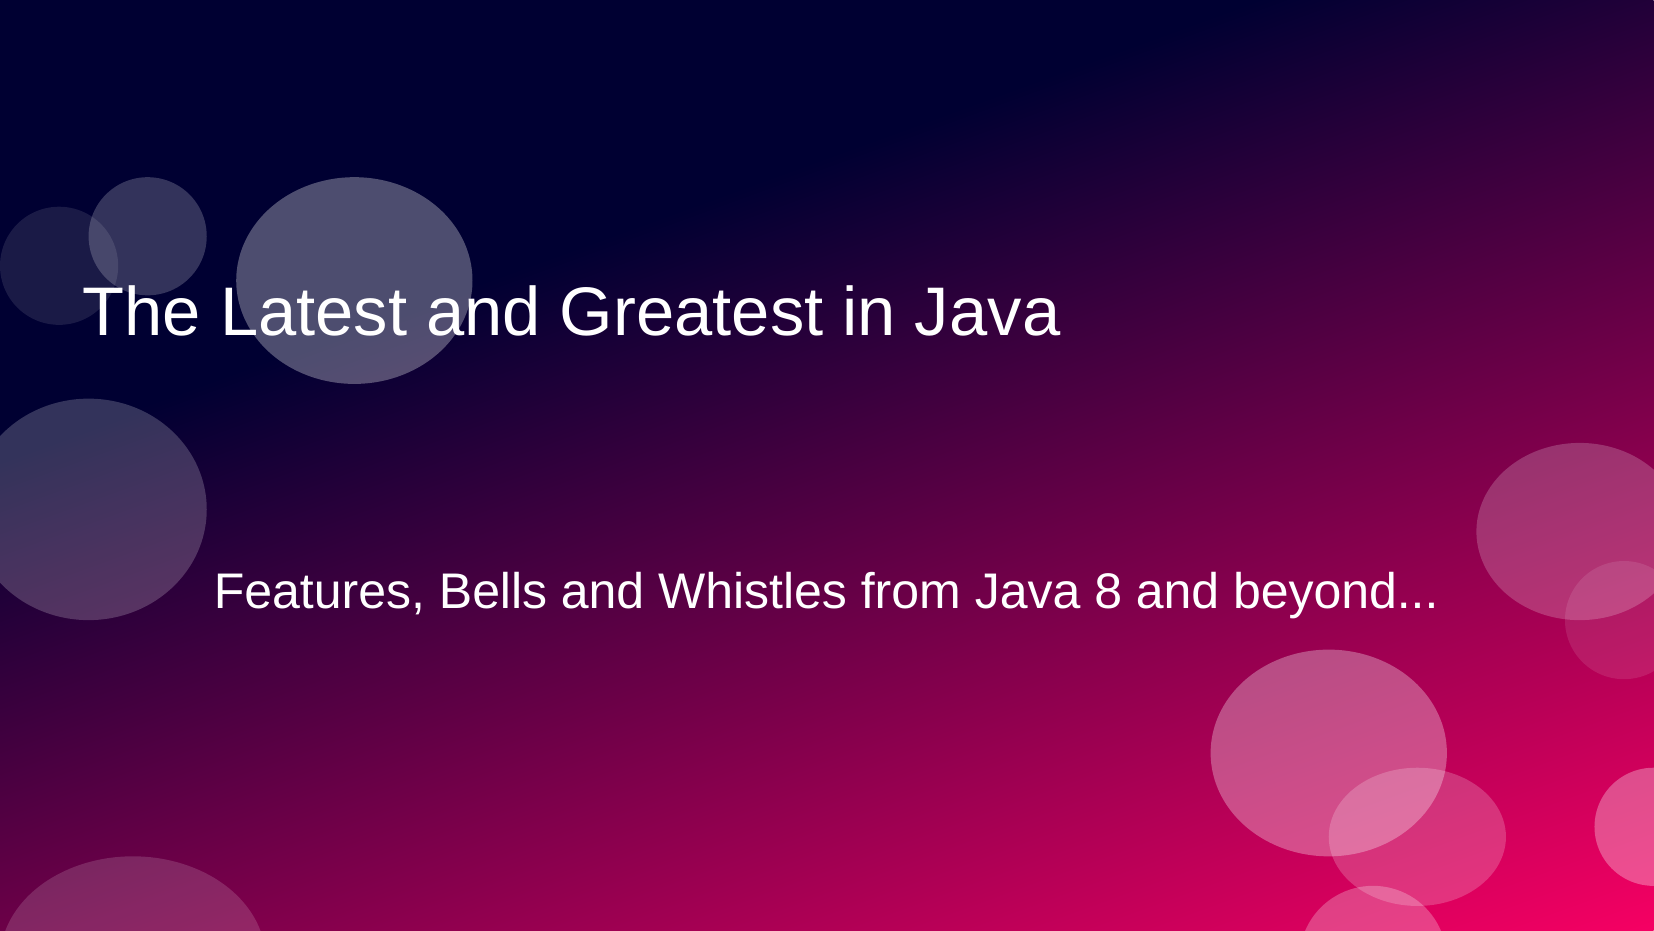

# The Latest and Greatest in Java
Features, Bells and Whistles from Java 8 and beyond...